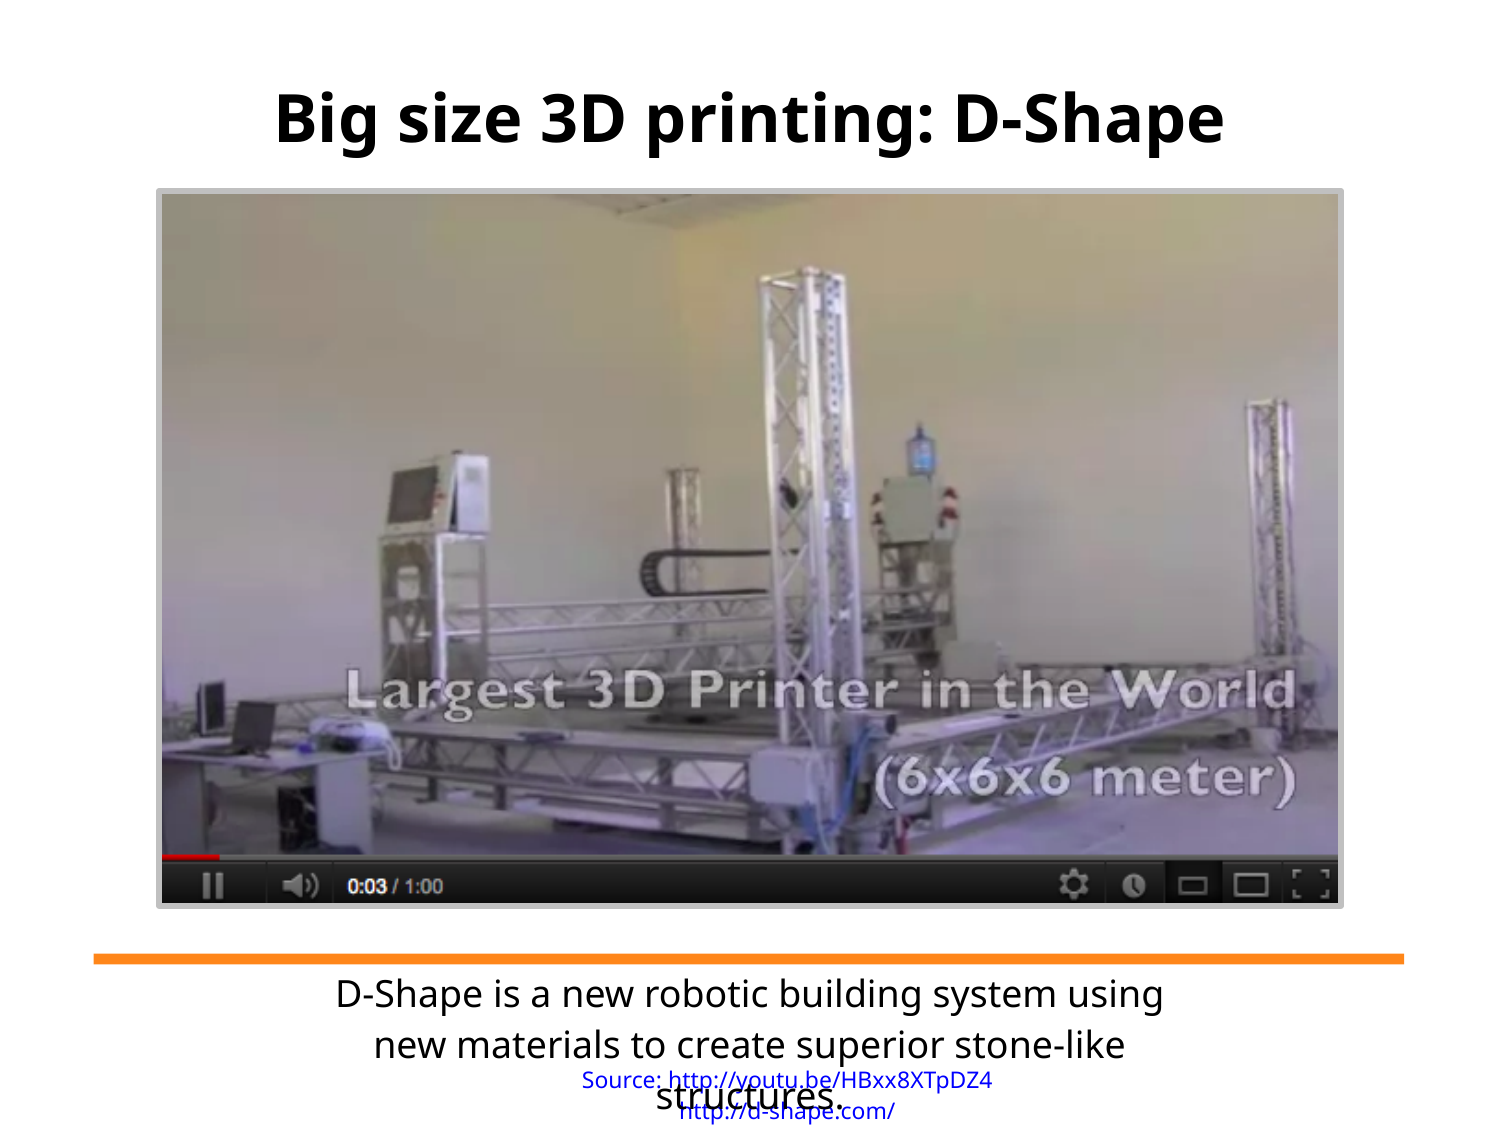

# Big size 3D printing: D-Shape
D-Shape is a new robotic building system using new materials to create superior stone-like structures.
Source: http://youtu.be/HBxx8XTpDZ4
http://d-shape.com/